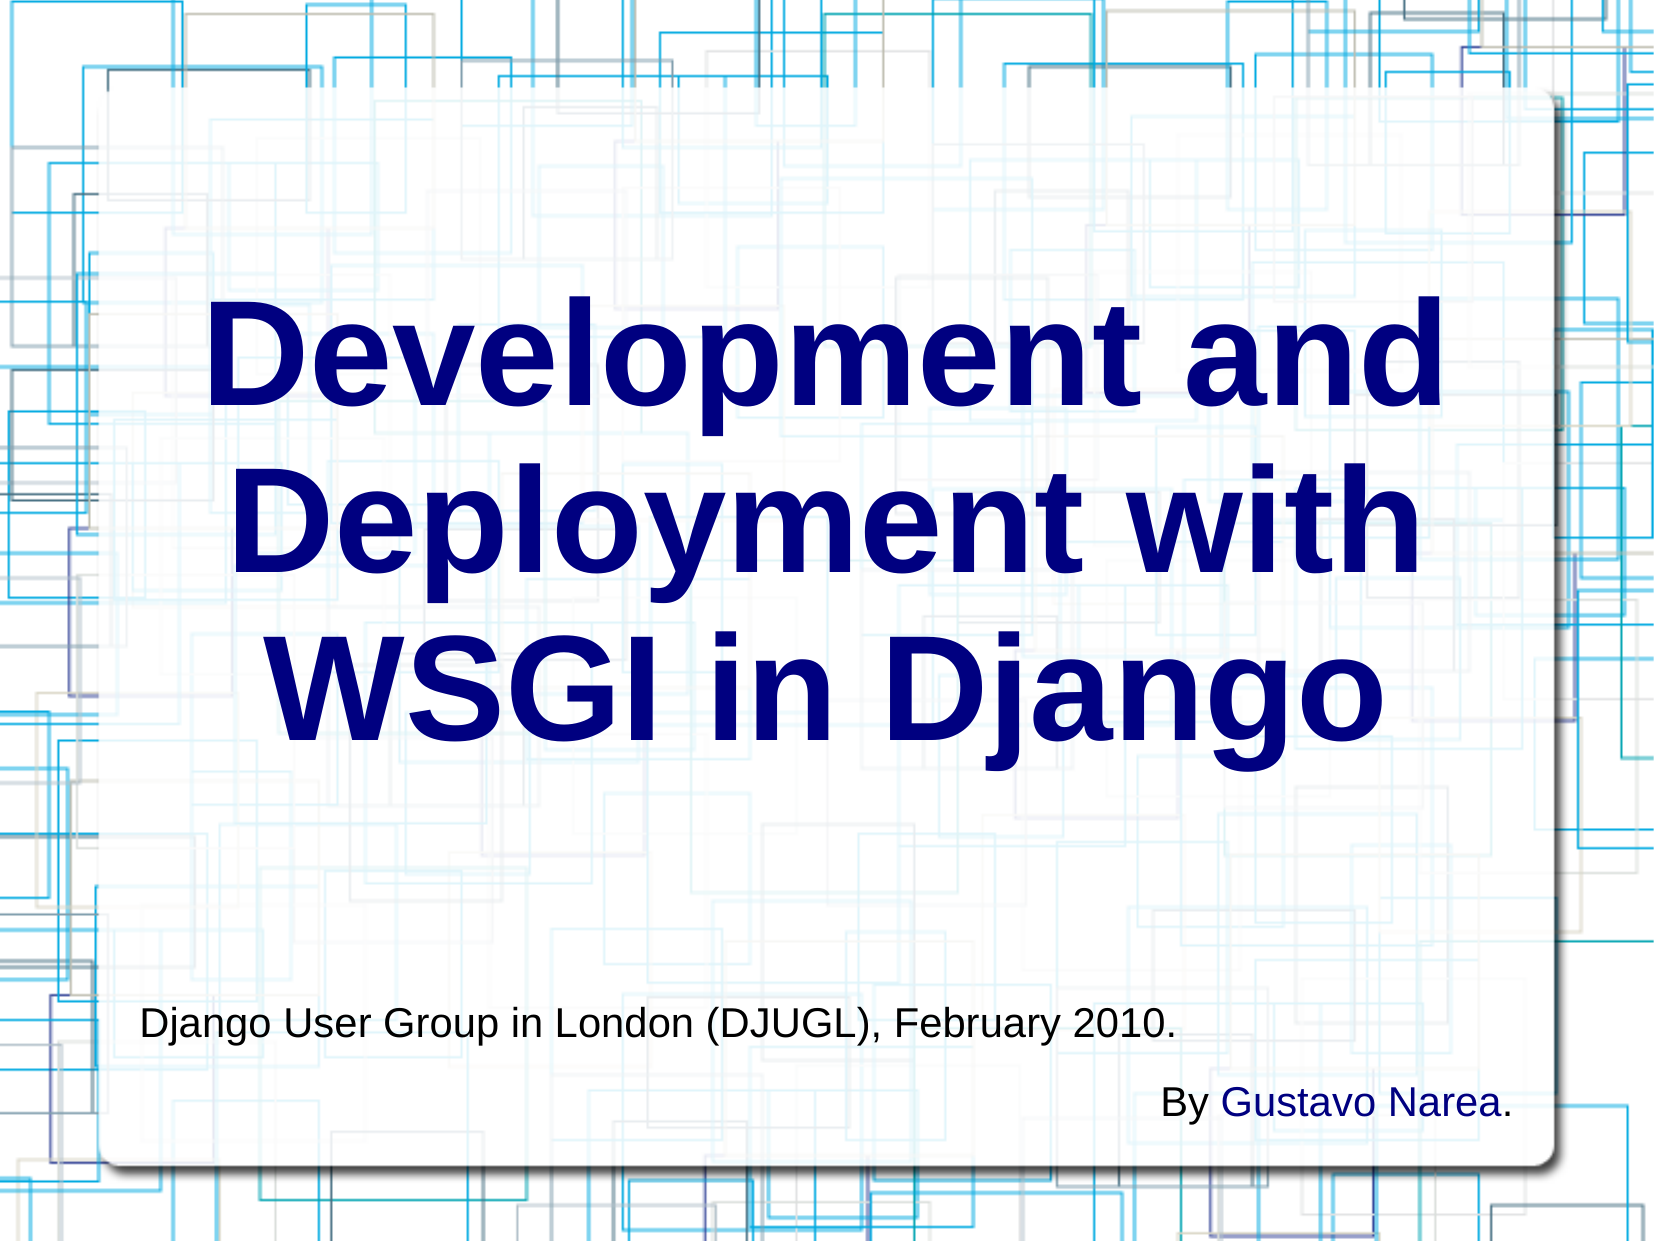

# Development and Deployment with WSGI in Django
Django User Group in London (DJUGL), February 2010.
By Gustavo Narea.